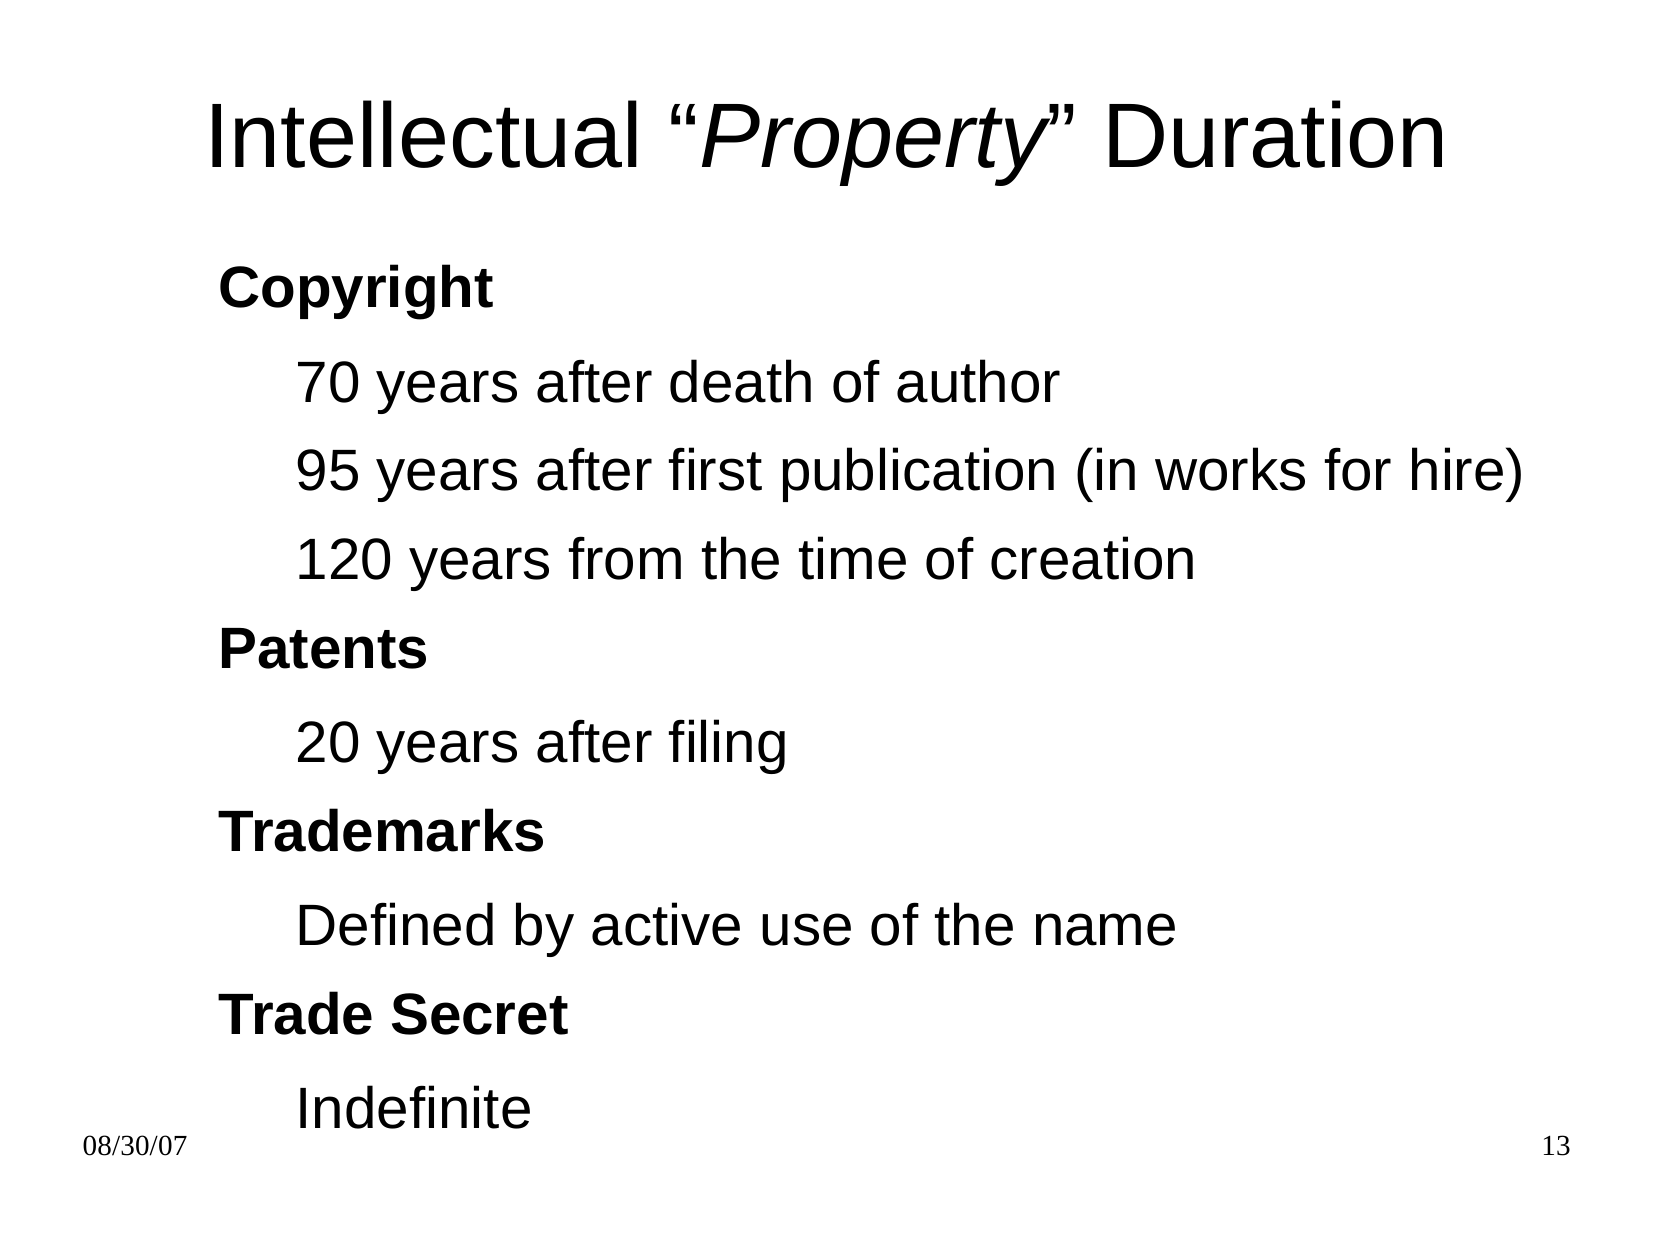

# Intellectual “Property” Duration
Copyright
70 years after death of author
95 years after first publication (in works for hire)
120 years from the time of creation
Patents
20 years after filing
Trademarks
Defined by active use of the name
Trade Secret
Indefinite
08/30/07
13